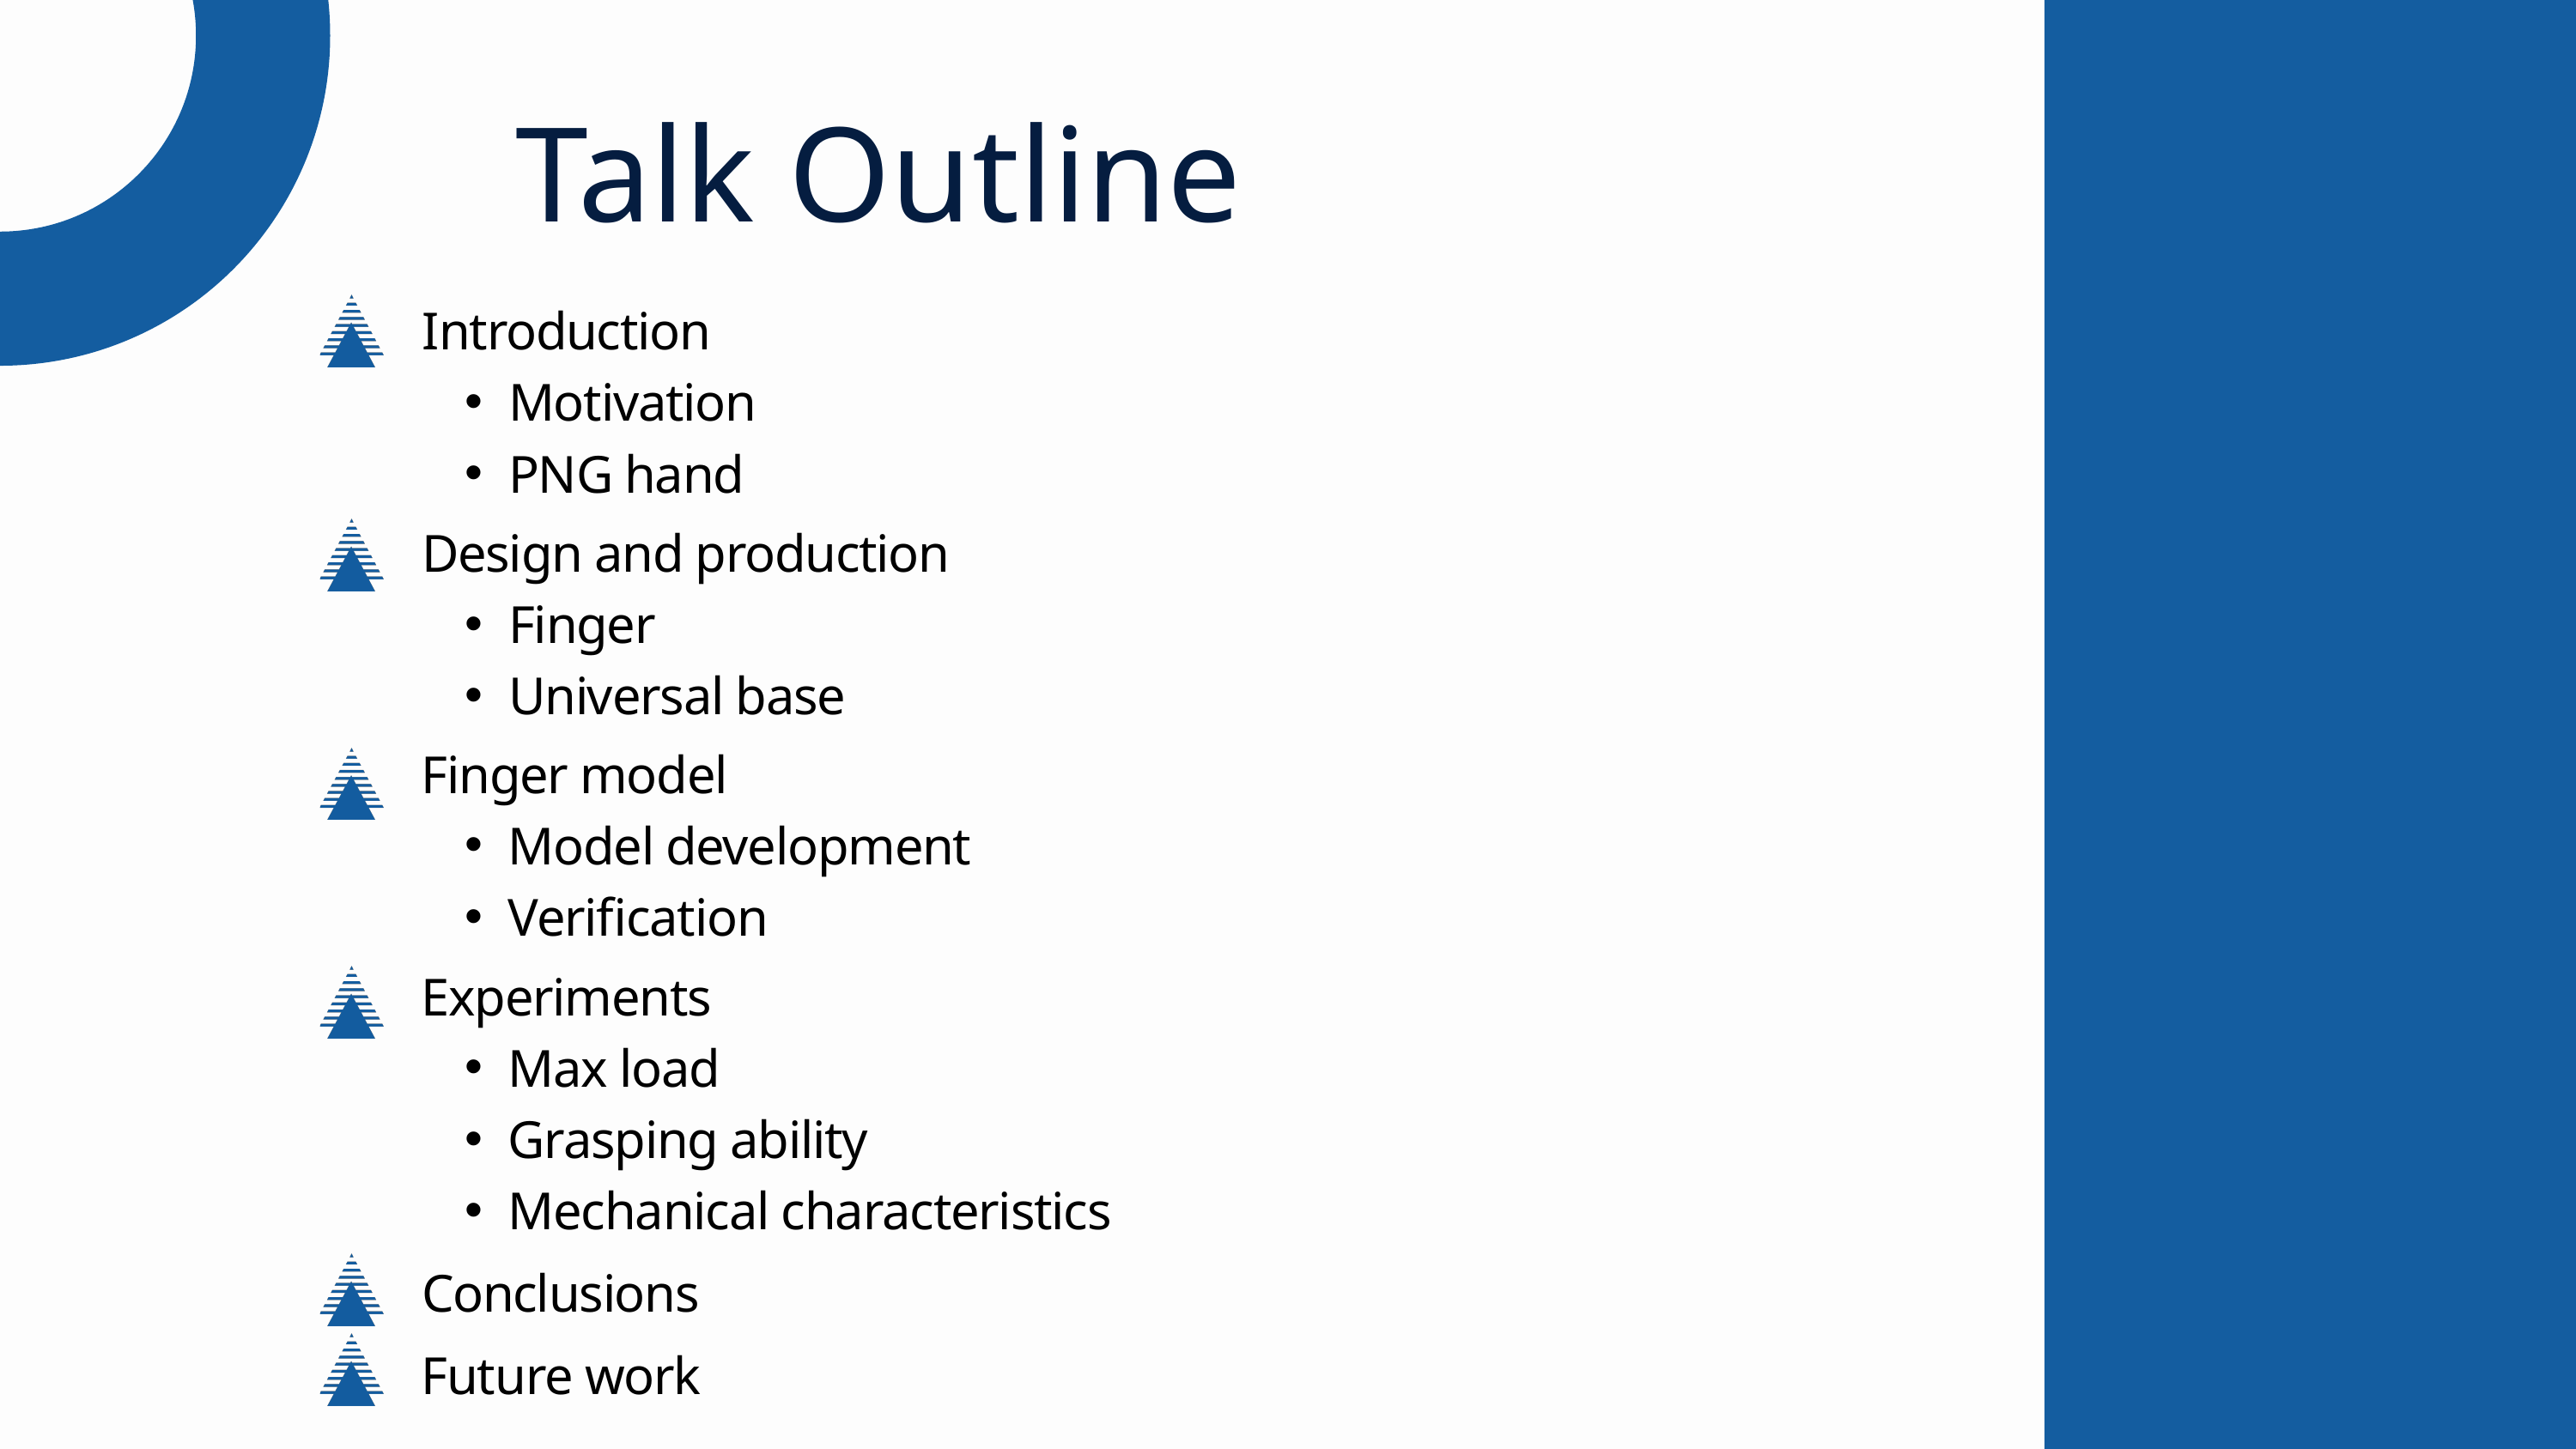

Talk Outline
Introduction
Motivation
PNG hand
Design and production
Finger
Universal base
Finger model
Model development
Verification
Experiments
Max load
Grasping ability
Mechanical characteristics
Conclusions
Future work